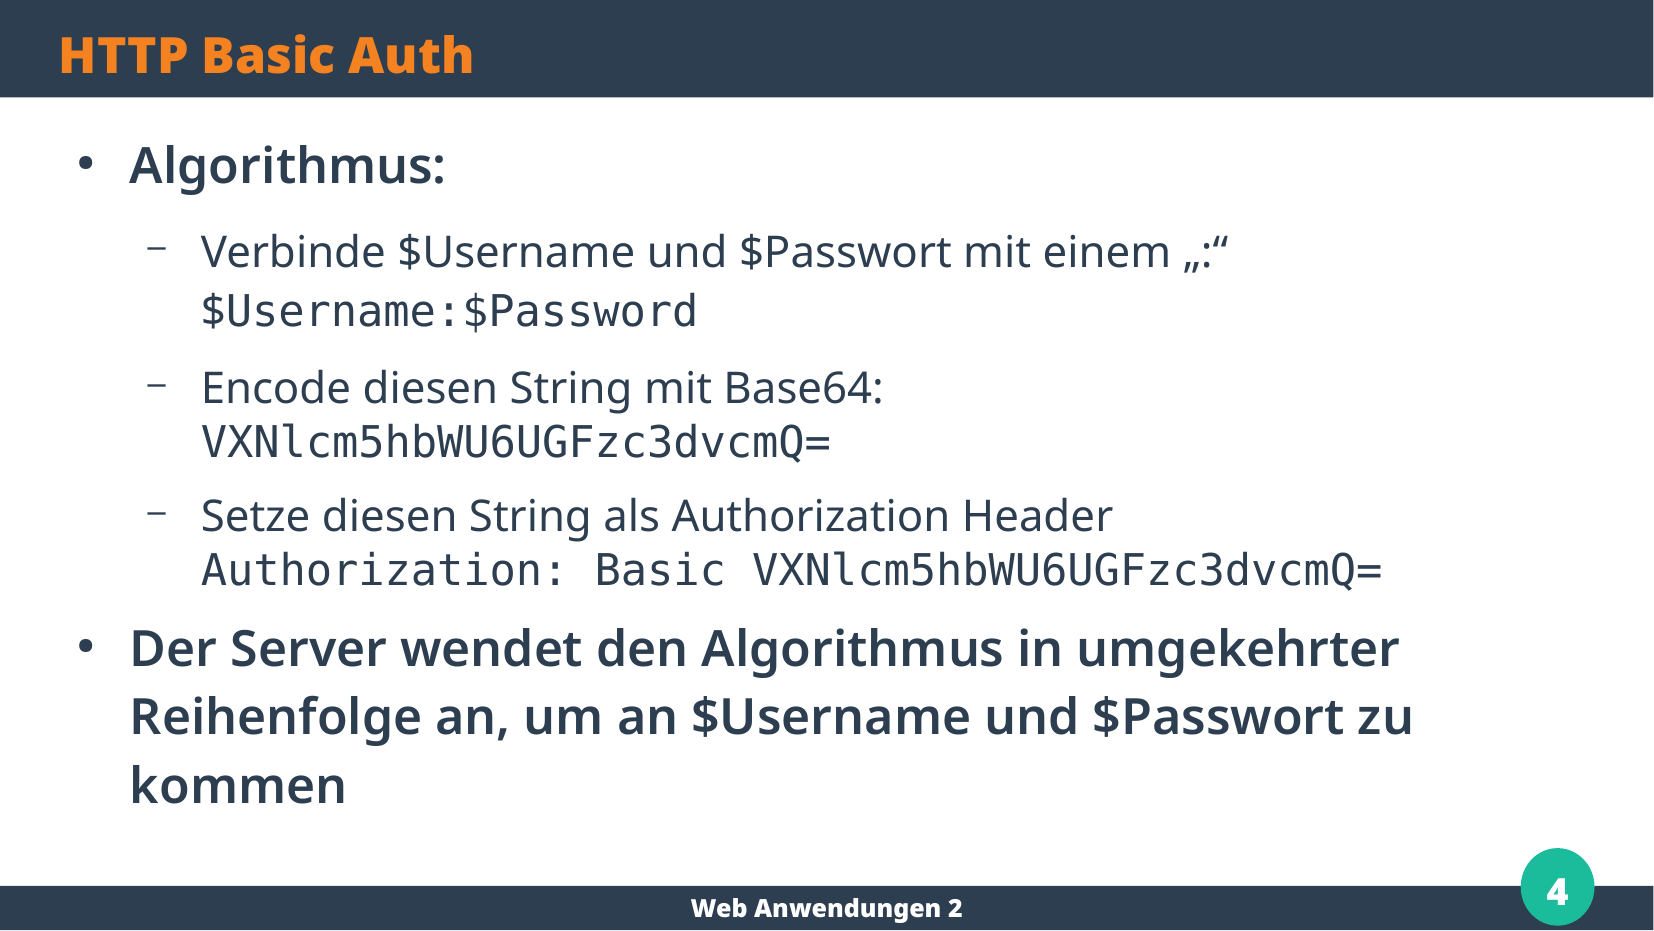

# HTTP Basic Auth
Algorithmus:
Verbinde $Username und $Passwort mit einem „:“
$Username:$Password
Encode diesen String mit Base64:
VXNlcm5hbWU6UGFzc3dvcmQ=
Setze diesen String als Authorization Header
Authorization: Basic VXNlcm5hbWU6UGFzc3dvcmQ=
Der Server wendet den Algorithmus in umgekehrter Reihenfolge an, um an $Username und $Passwort zu kommen
4